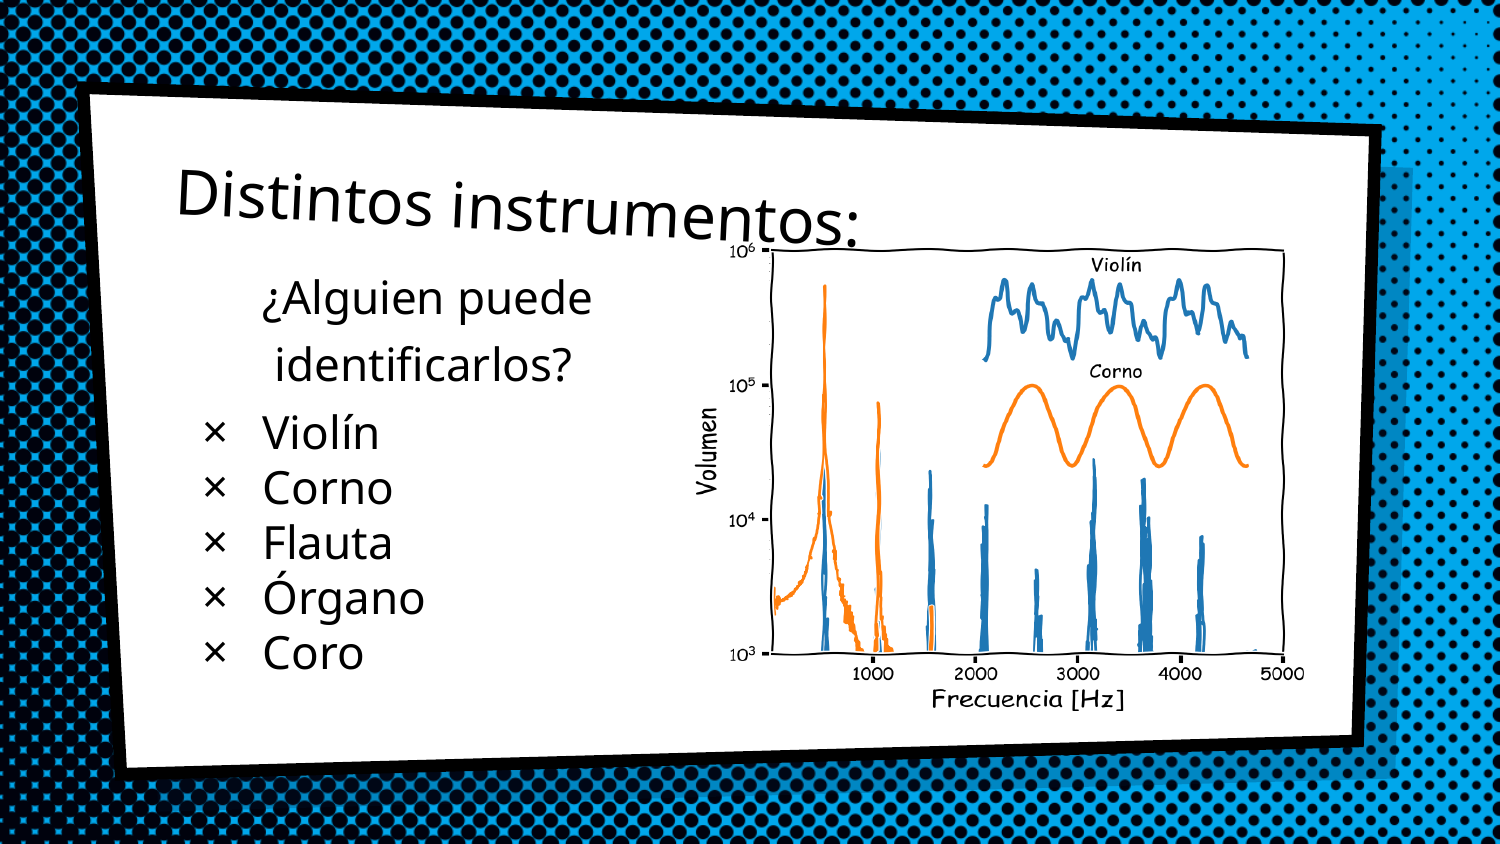

Distintos instrumentos:
# ¿Alguien puede
 identificarlos?
Violín
Corno
Flauta
Órgano
Coro